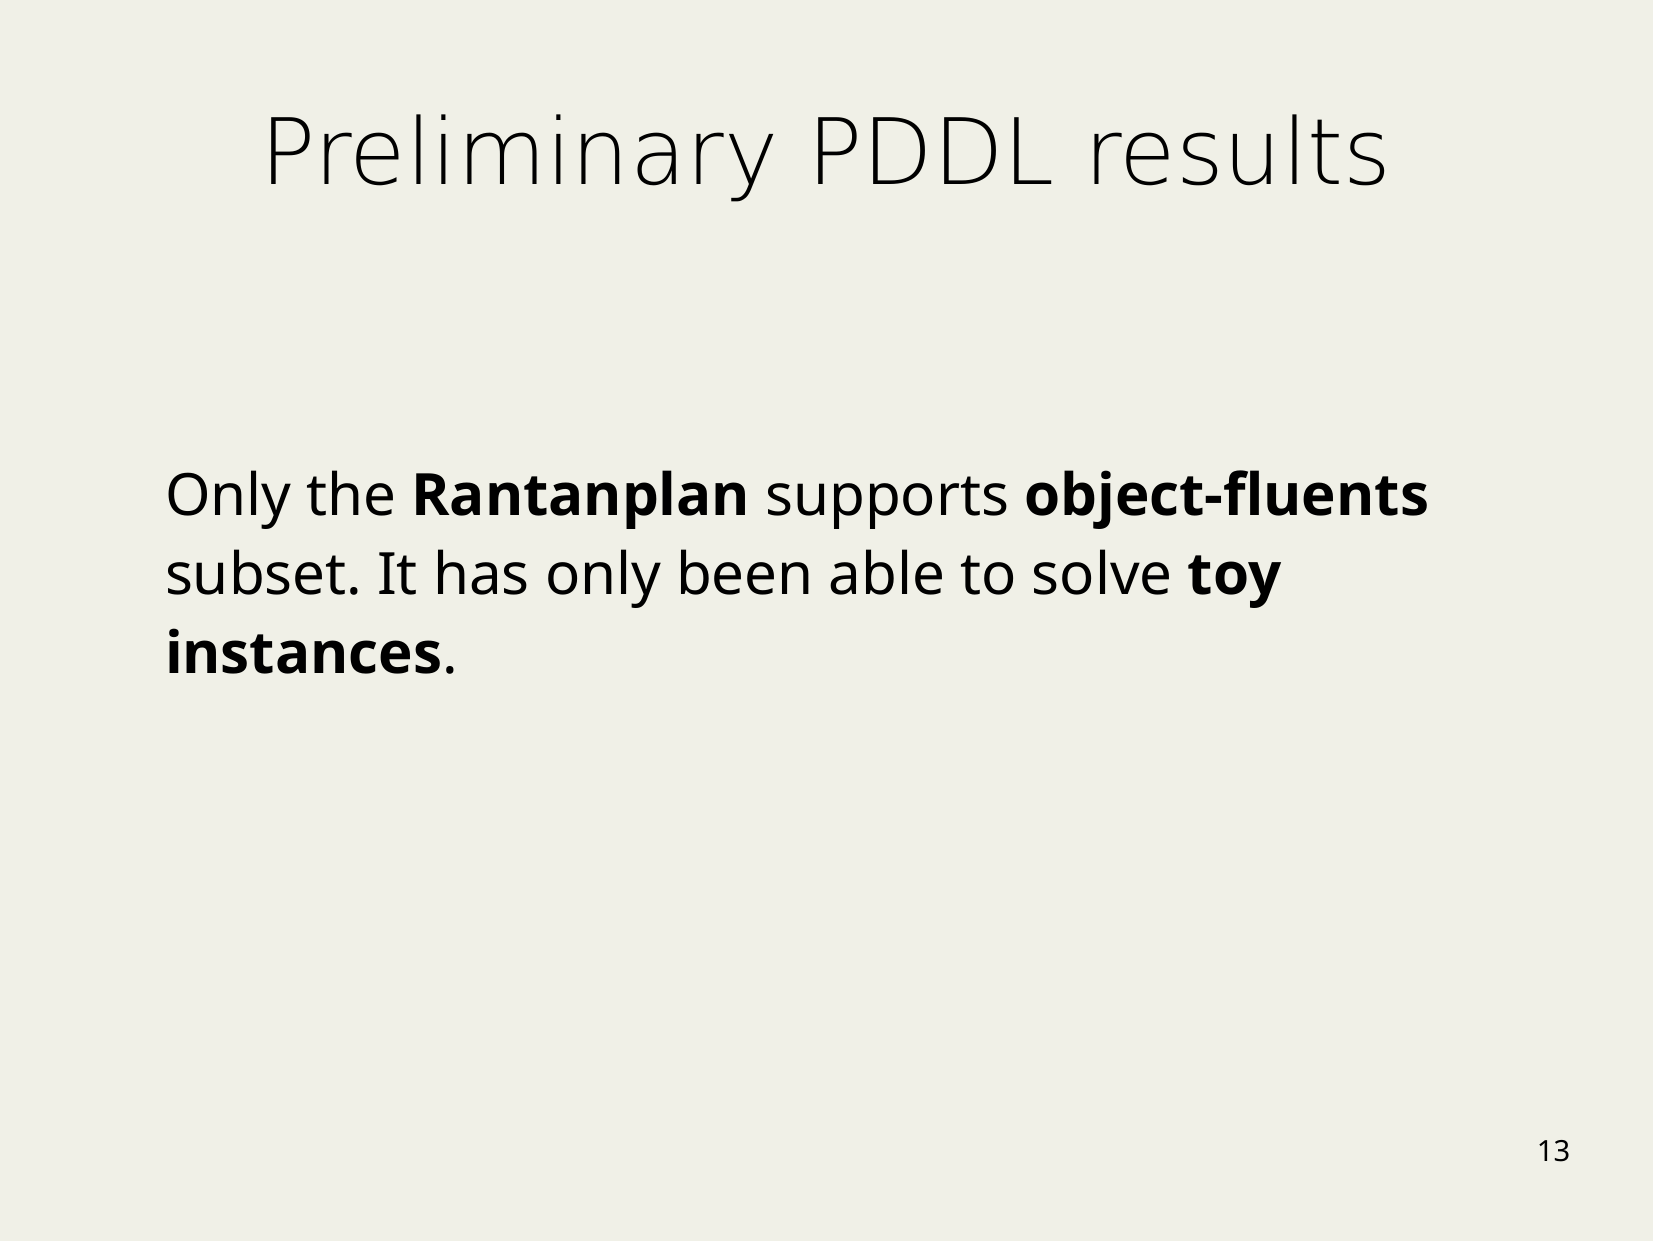

# Preliminary PDDL results
Only the Rantanplan supports object-fluents subset. It has only been able to solve toy instances.
13